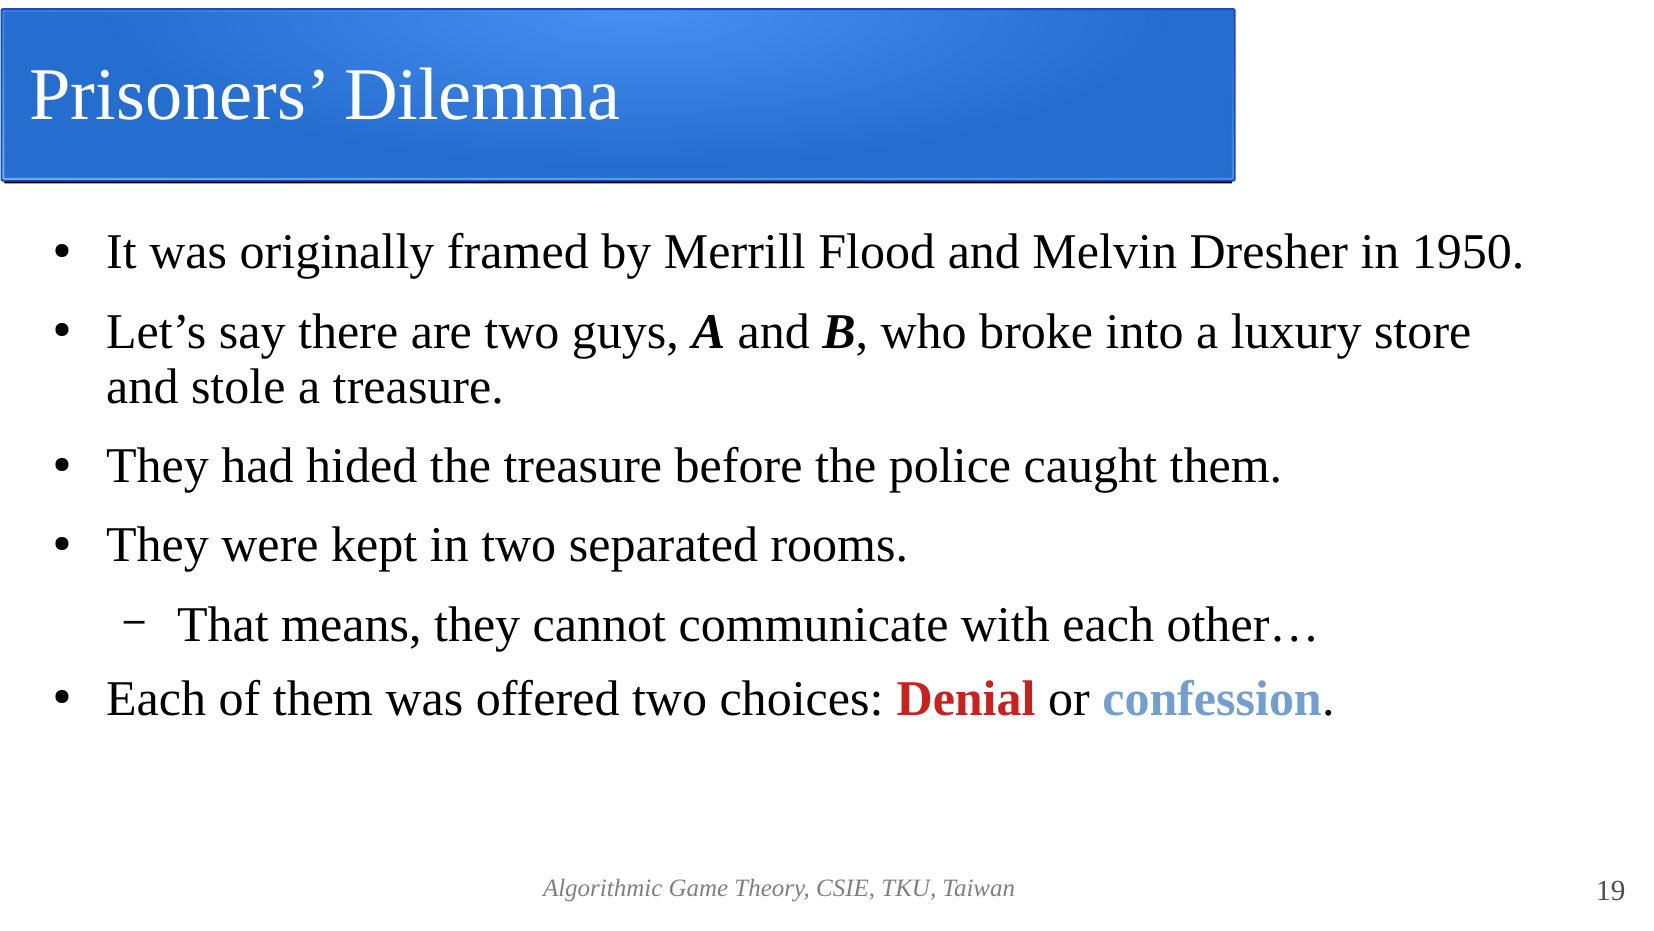

# Prisoners’ Dilemma
It was originally framed by Merrill Flood and Melvin Dresher in 1950.
Let’s say there are two guys, A and B, who broke into a luxury store and stole a treasure.
They had hided the treasure before the police caught them.
They were kept in two separated rooms.
That means, they cannot communicate with each other…
Each of them was offered two choices: Denial or confession.
Algorithmic Game Theory, CSIE, TKU, Taiwan
19